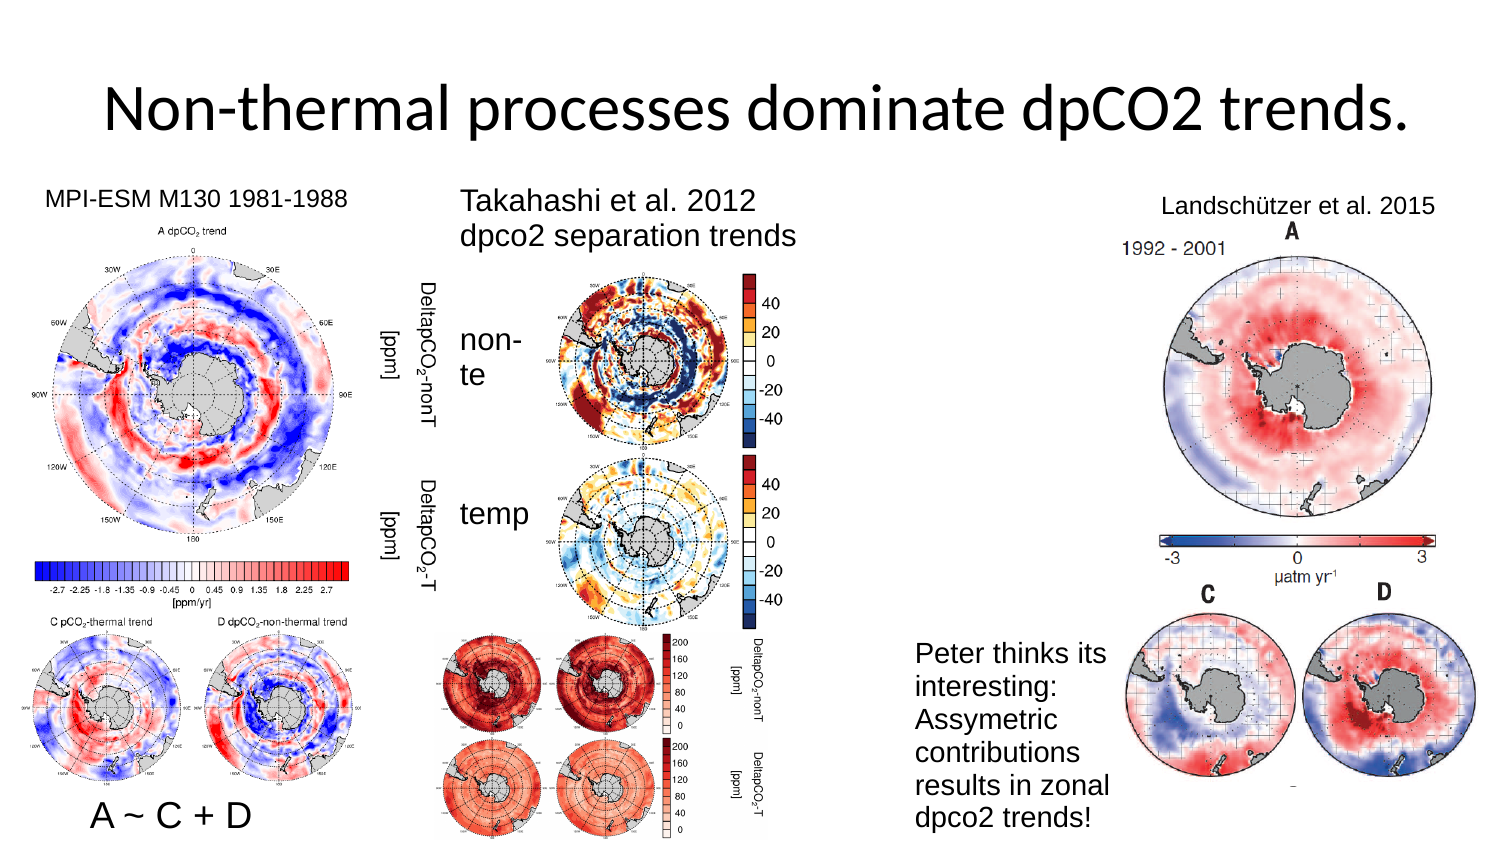

# Non-thermal processes dominate dpCO2 trends.
Takahashi et al. 2012
dpco2 separation trends
non-
te
temp
MPI-ESM M130 1981-1988
Landschützer et al. 2015
Peter thinks its interesting:
Assymetric contributions results in zonal dpco2 trends!
A ~ C + D